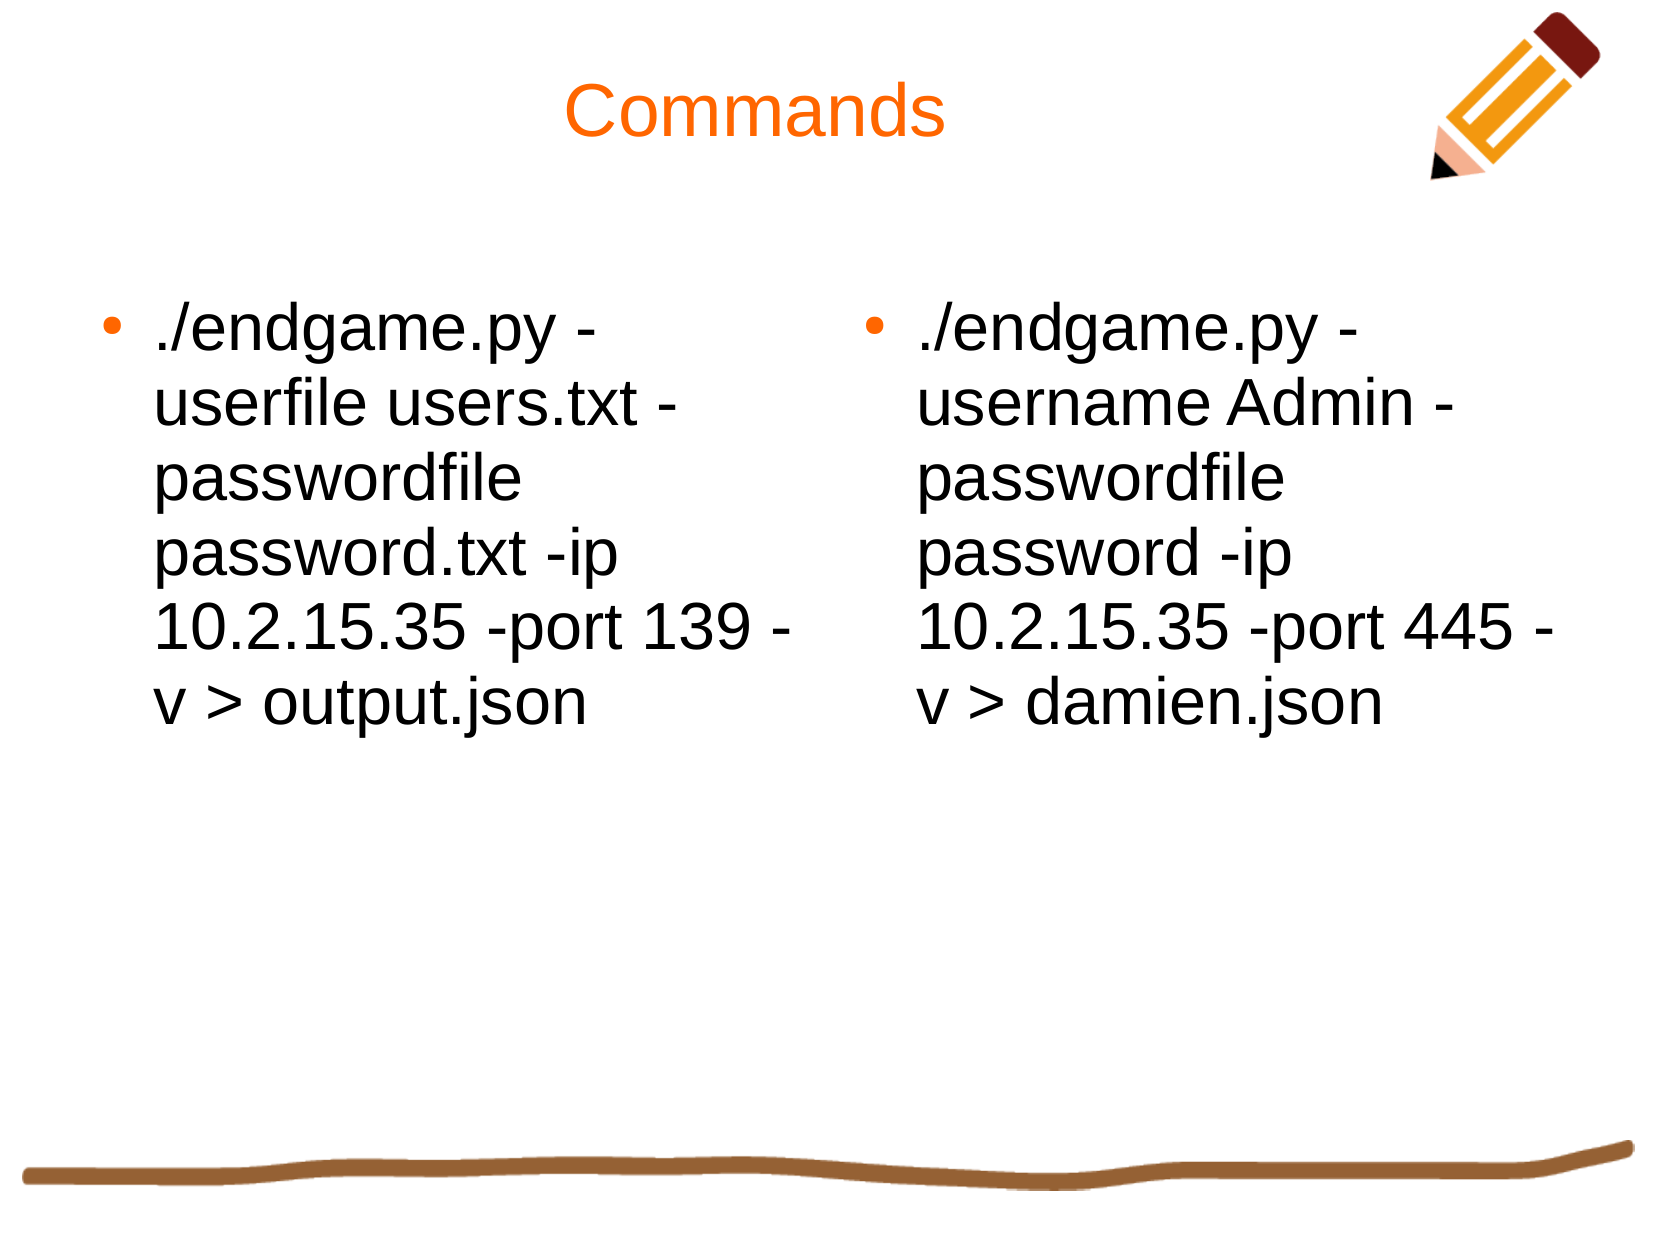

# Commands
./endgame.py -userfile users.txt -passwordfile password.txt -ip 10.2.15.35 -port 139 -v > output.json
./endgame.py -username Admin -passwordfile password -ip 10.2.15.35 -port 445 -v > damien.json